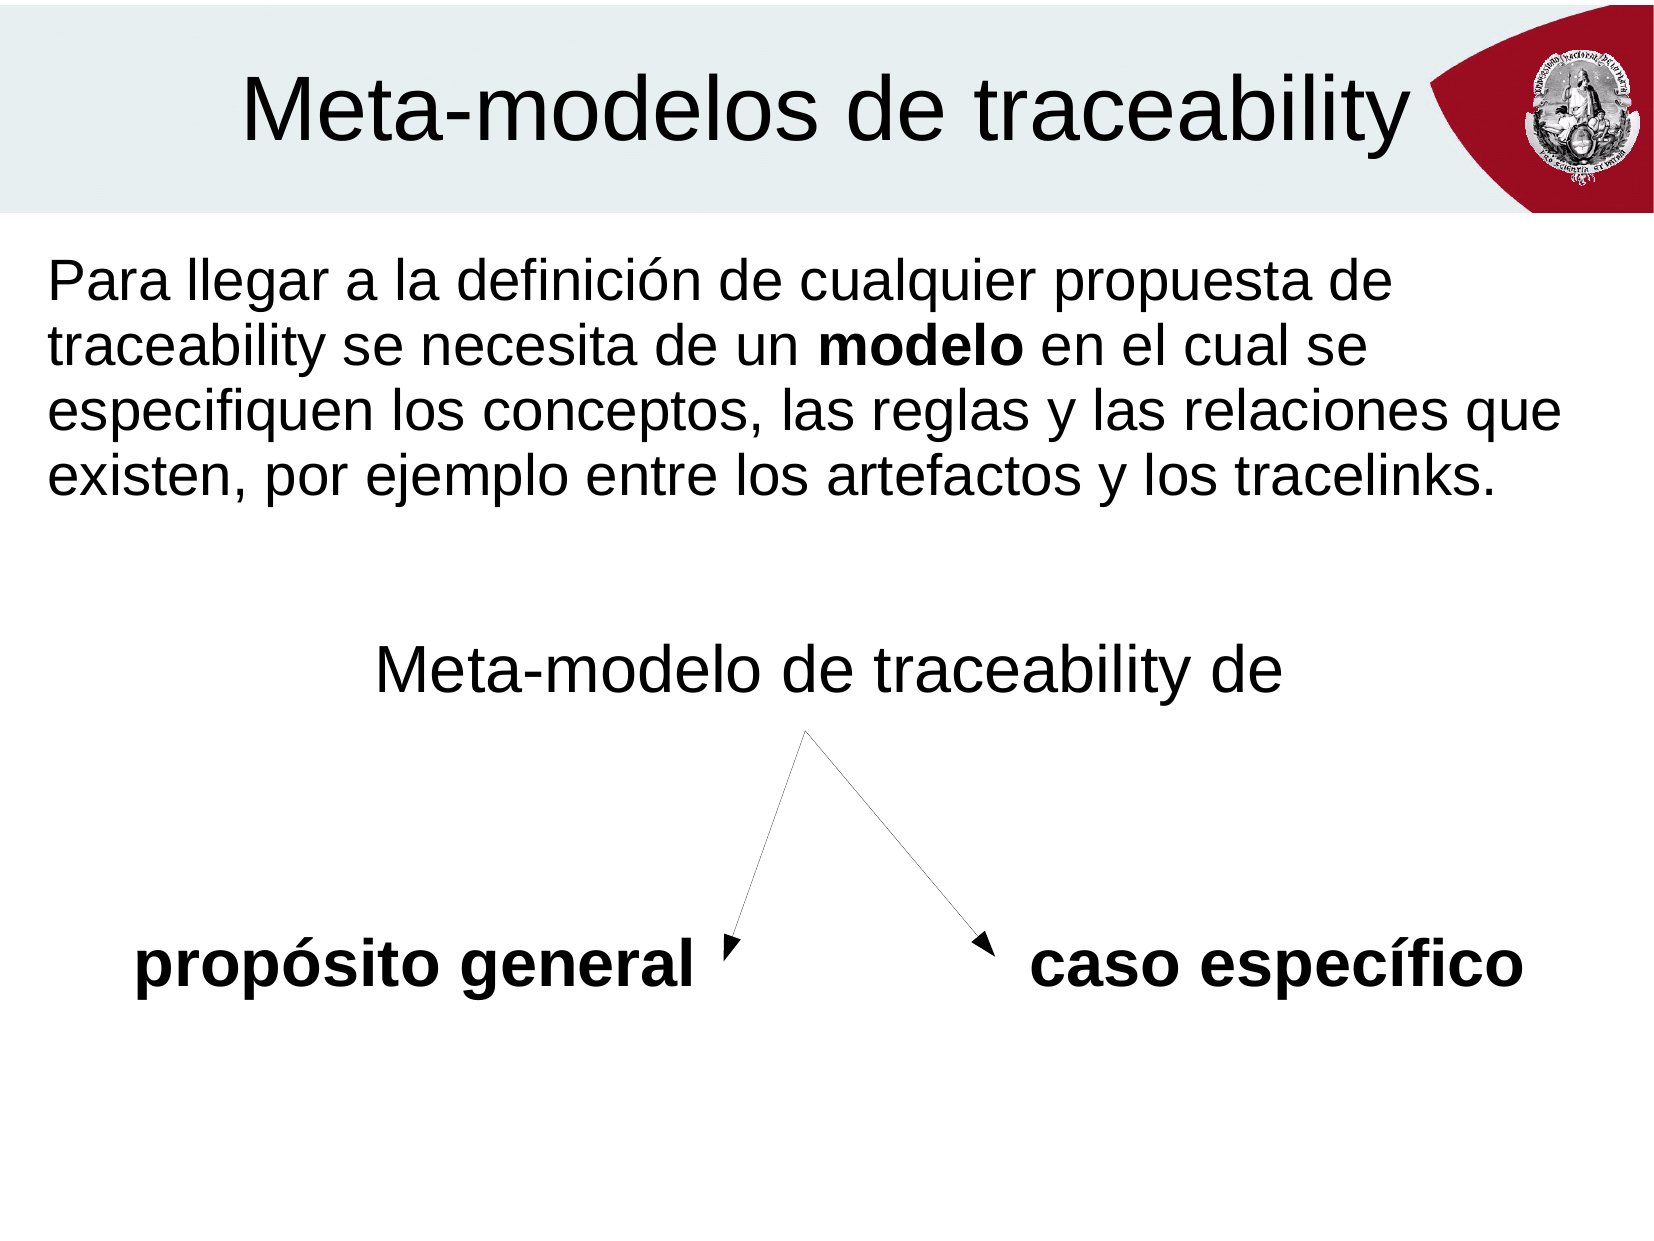

# Meta-modelos de traceability
Para llegar a la definición de cualquier propuesta de traceability se necesita de un modelo en el cual se especifiquen los conceptos, las reglas y las relaciones que existen, por ejemplo entre los artefactos y los tracelinks.
Meta-modelo de traceability de
propósito general caso específico